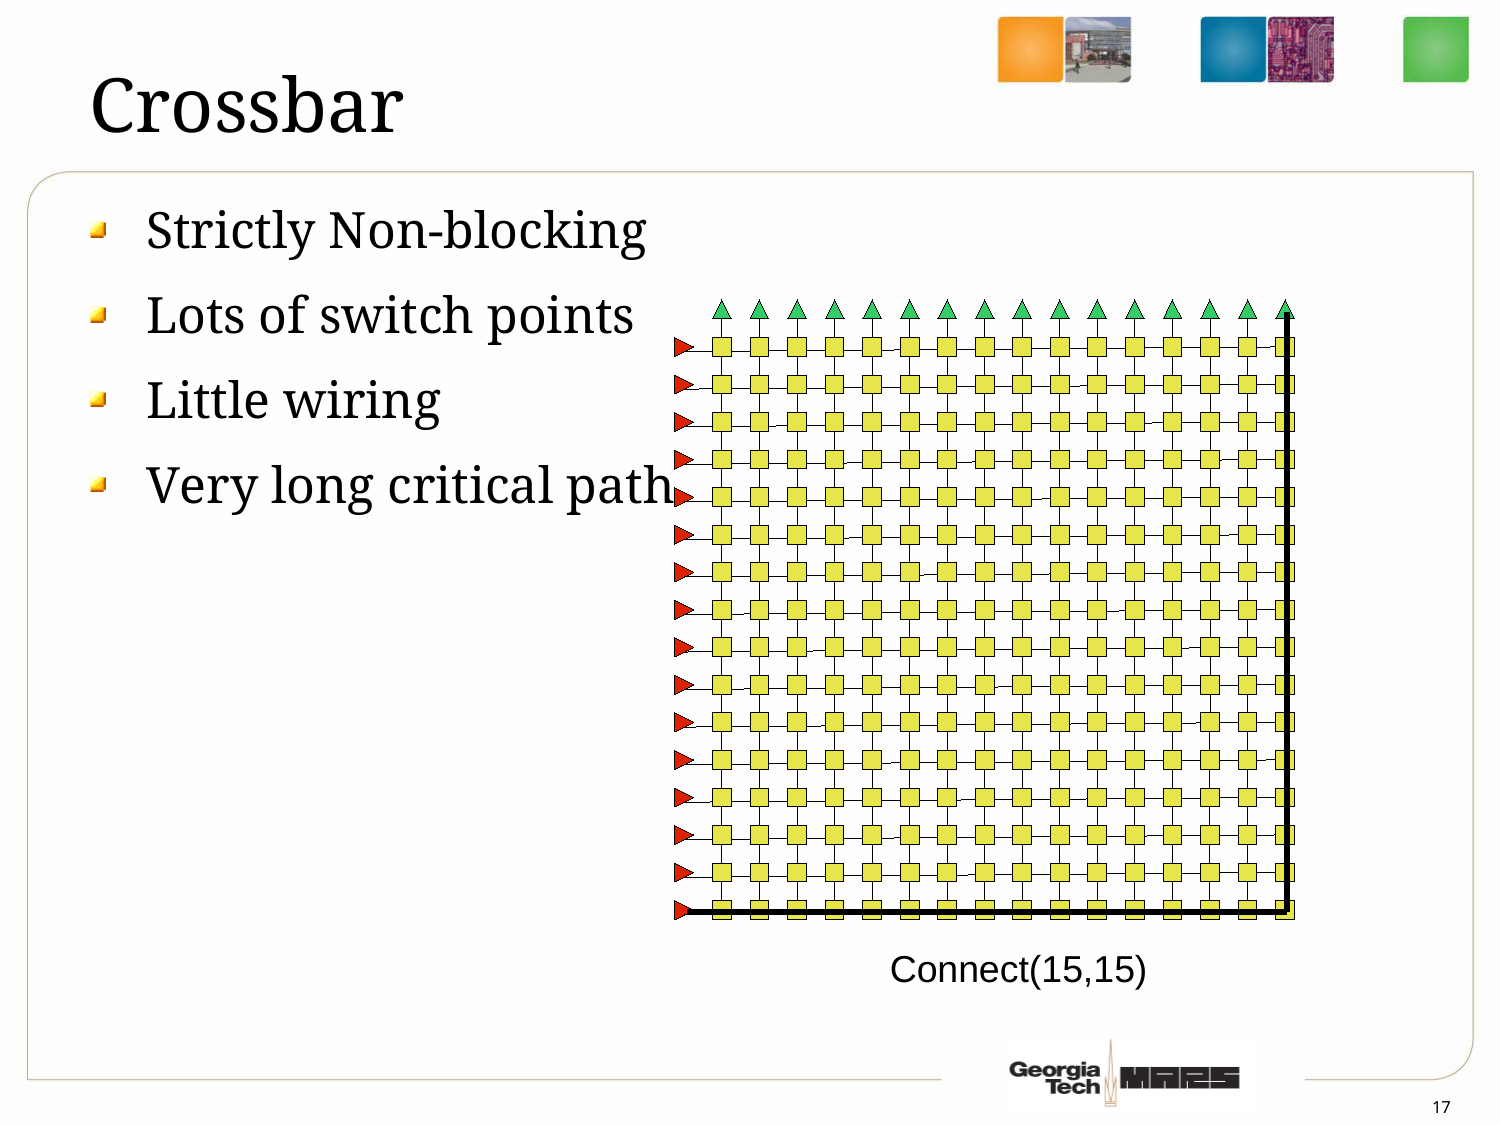

# Crossbar
Strictly Non-blocking
Lots of switch points
Little wiring
Very long critical path
Connect(15,15)
17